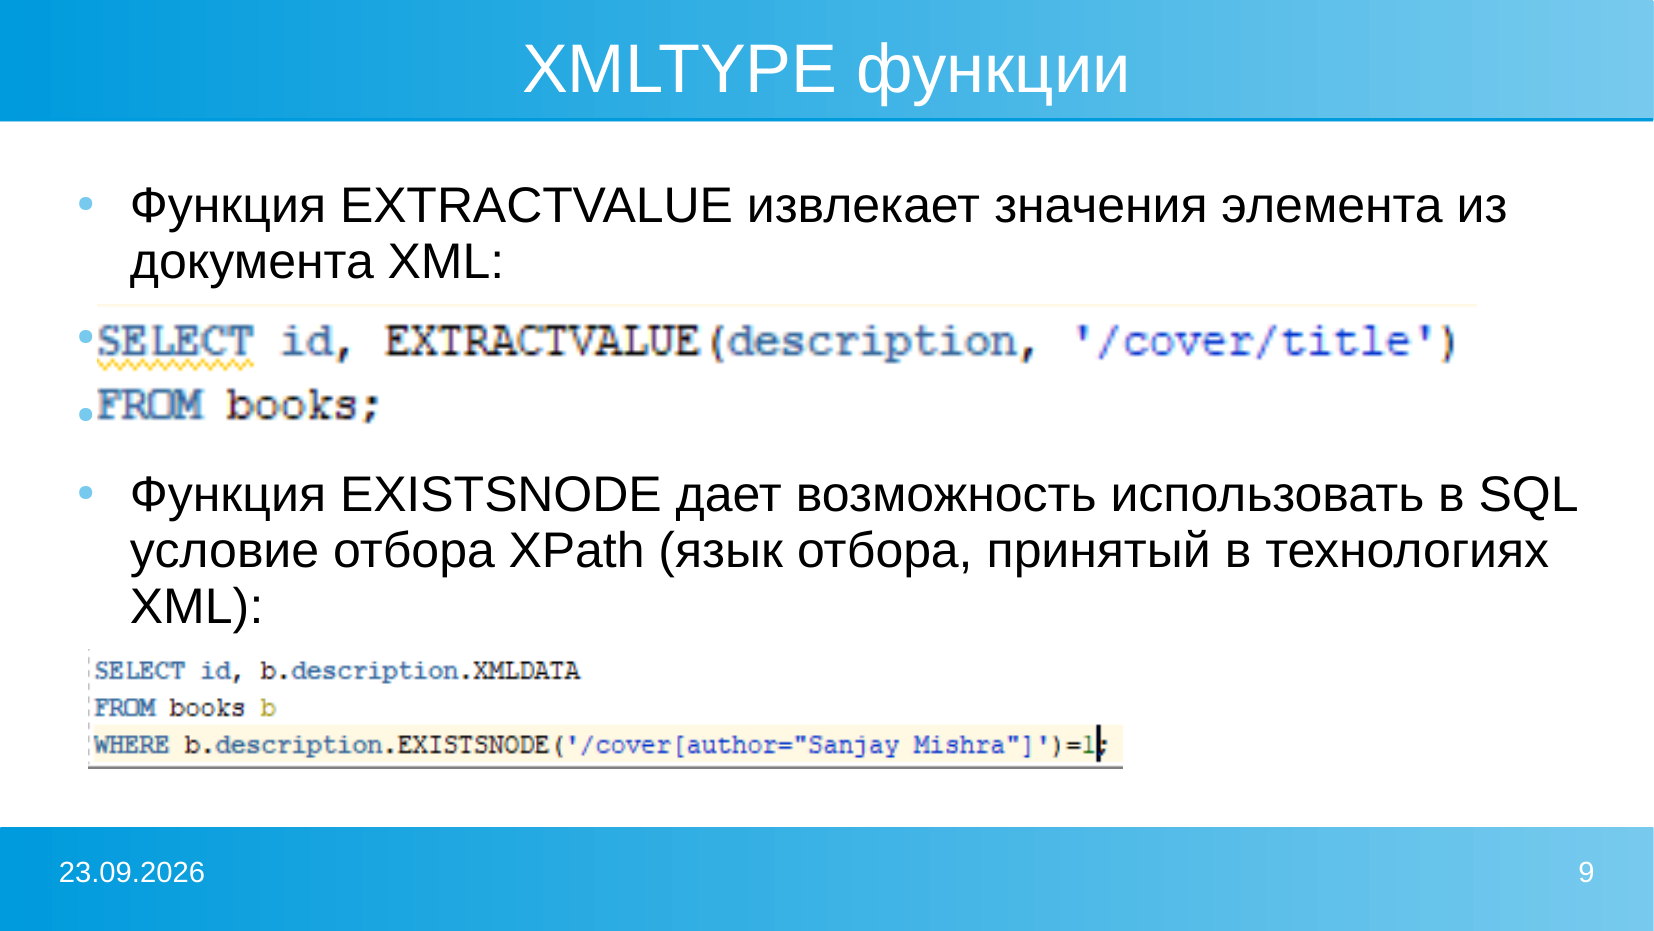

# XMLTYPE функции
Функция EXTRACTVALUE извлекает значения элемента из документа XML:
Функция EXISTSNODE дает возможность использовать в SQL условие отбора XPath (язык отбора, принятый в технологиях XML):
9